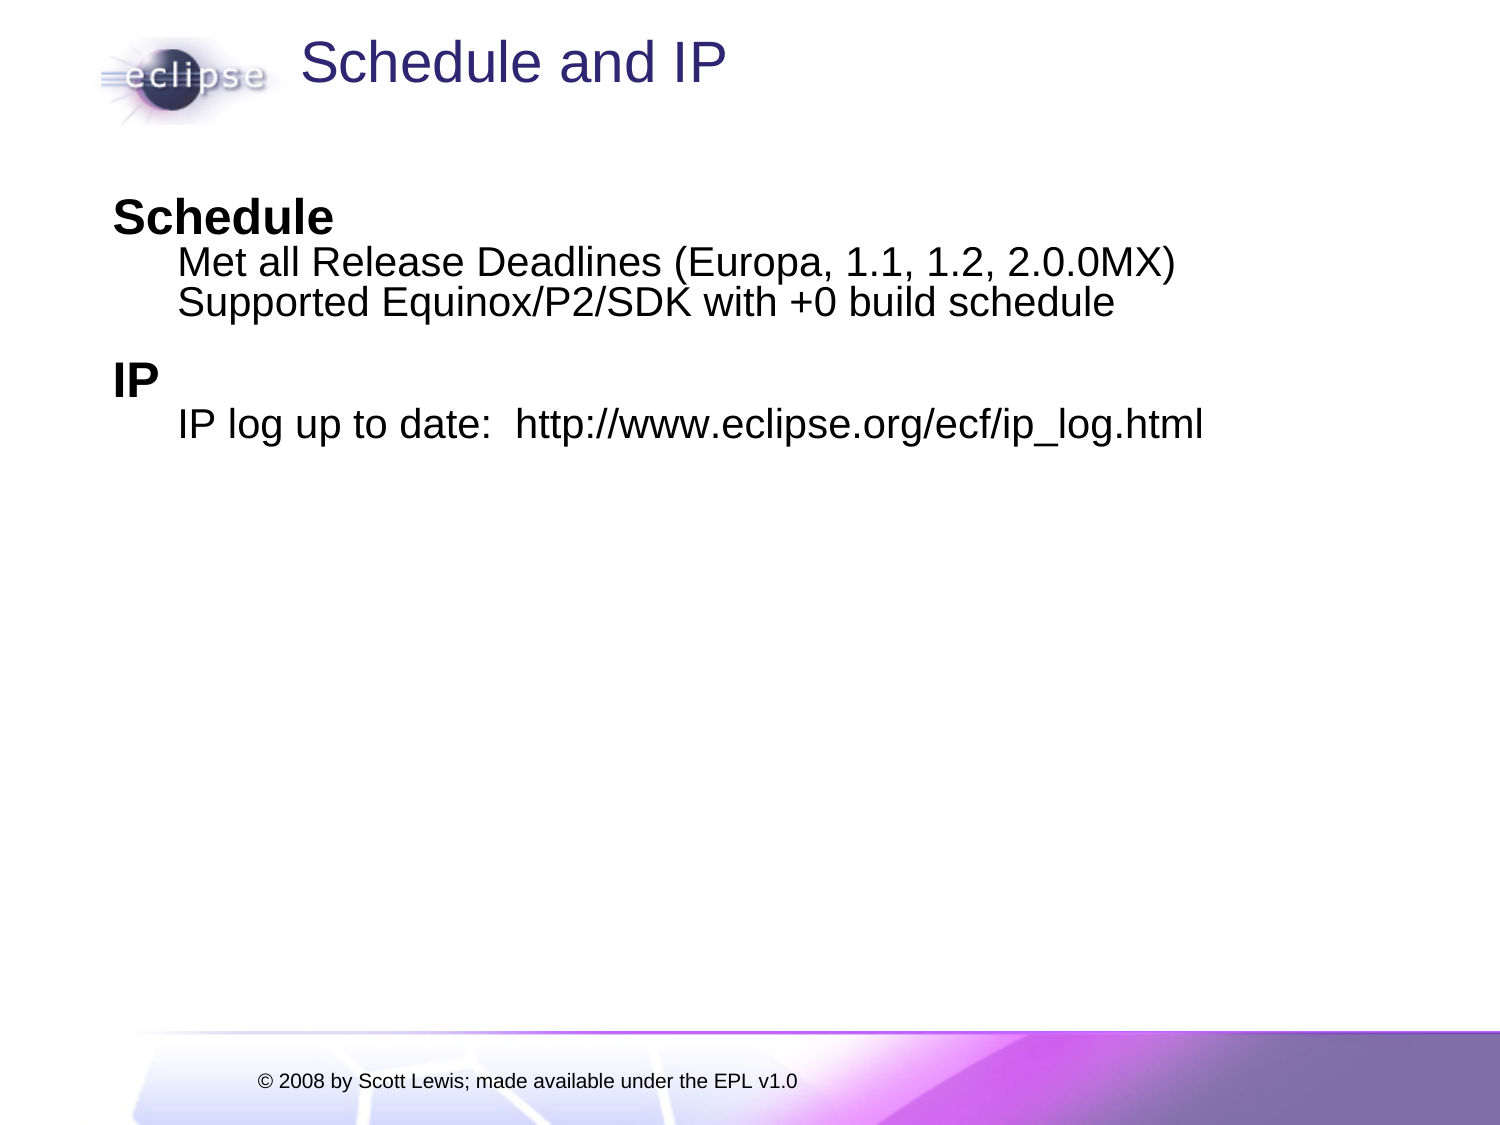

# Schedule and IP
Schedule
Met all Release Deadlines (Europa, 1.1, 1.2, 2.0.0MX)‏
Supported Equinox/P2/SDK with +0 build schedule
IP
IP log up to date: http://www.eclipse.org/ecf/ip_log.html